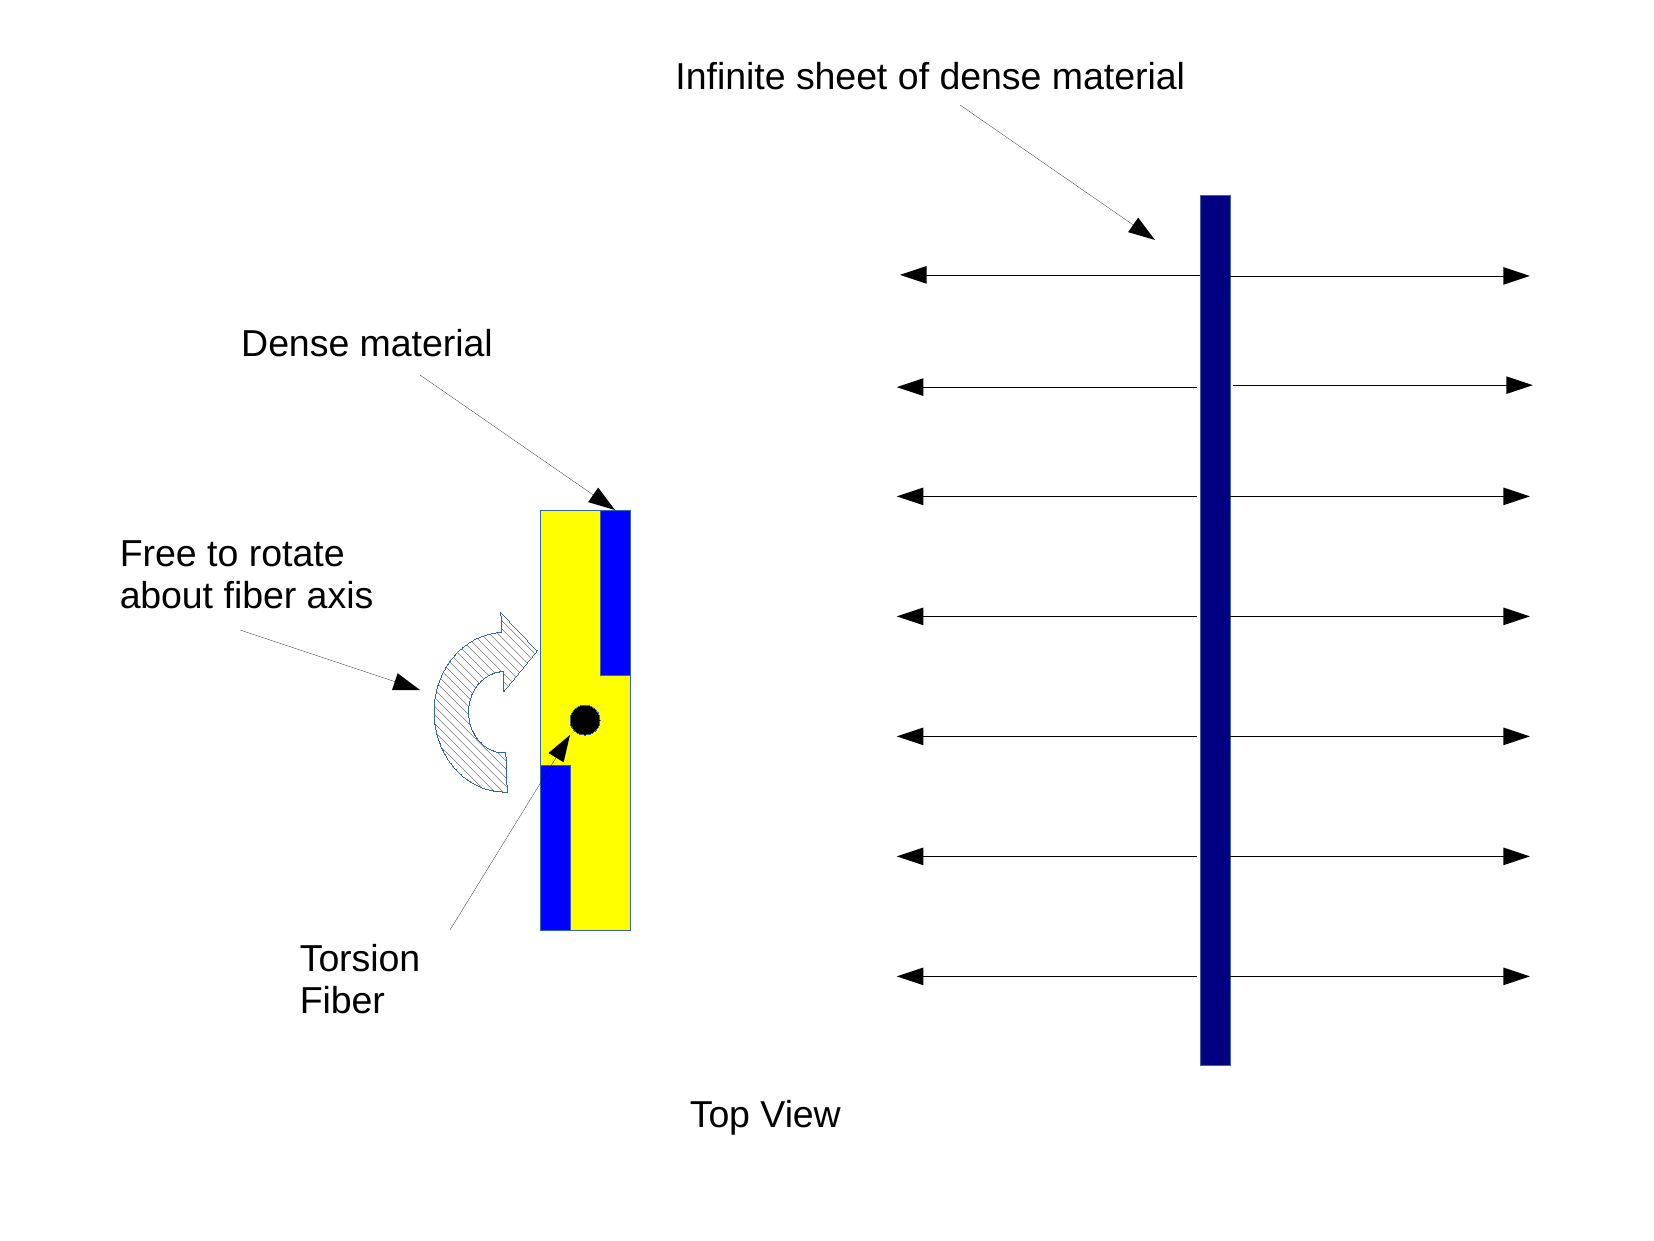

Infinite sheet of dense material
Dense material
Free to rotate
about fiber axis
Torsion
Fiber
Top View